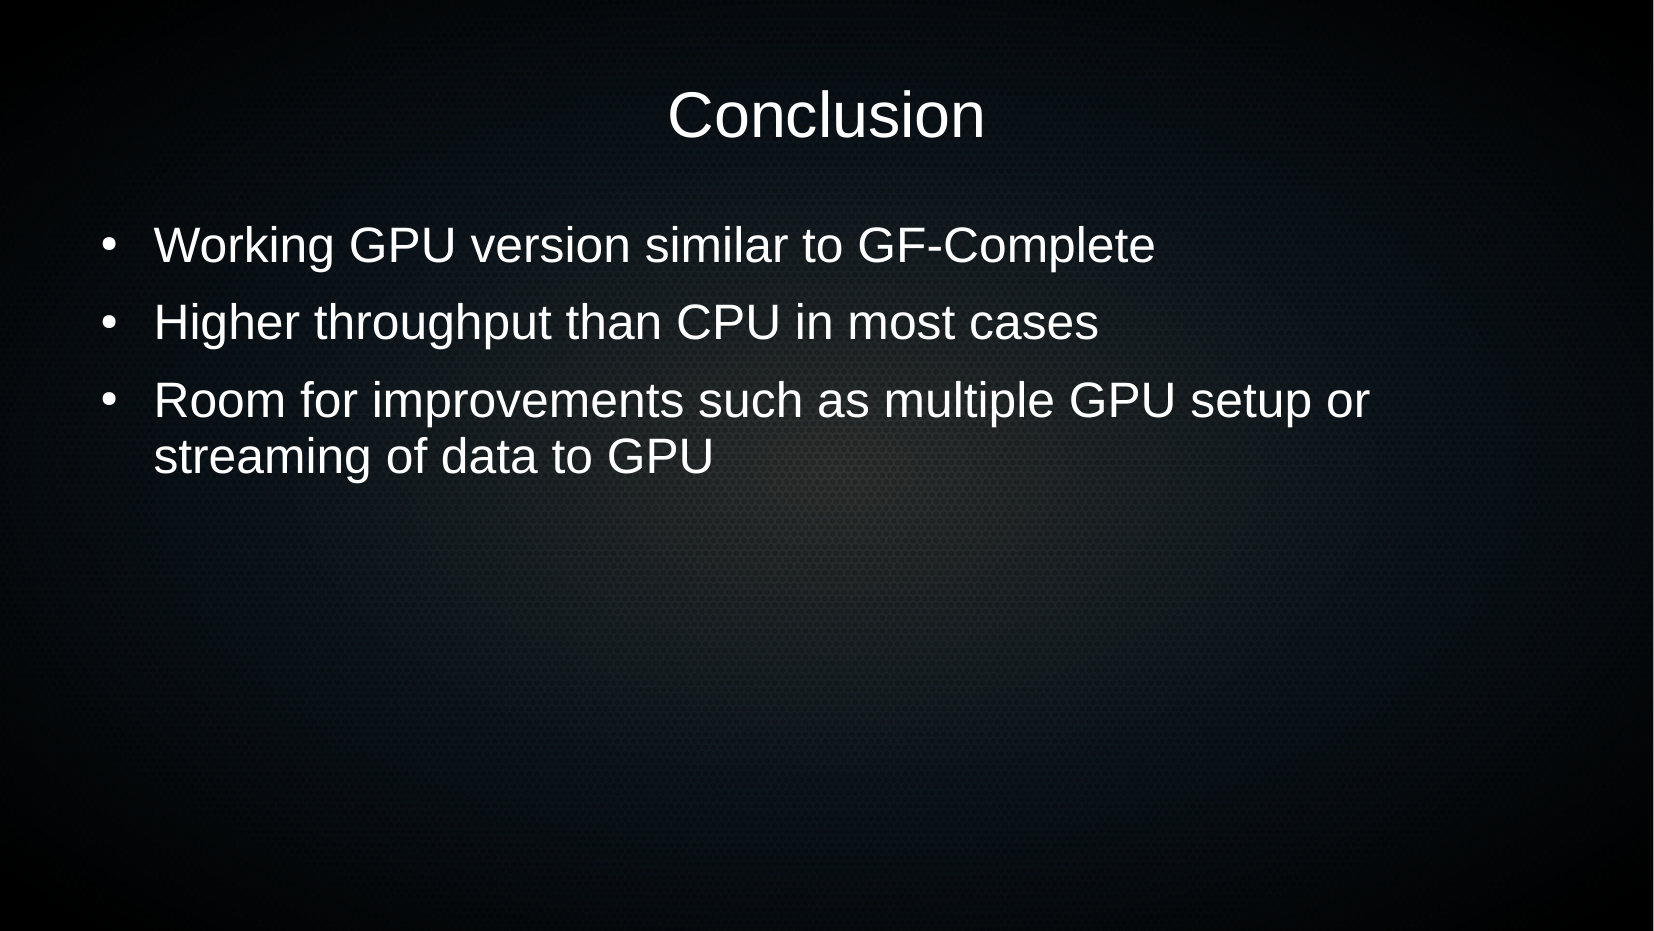

# Conclusion
Working GPU version similar to GF-Complete
Higher throughput than CPU in most cases
Room for improvements such as multiple GPU setup or streaming of data to GPU